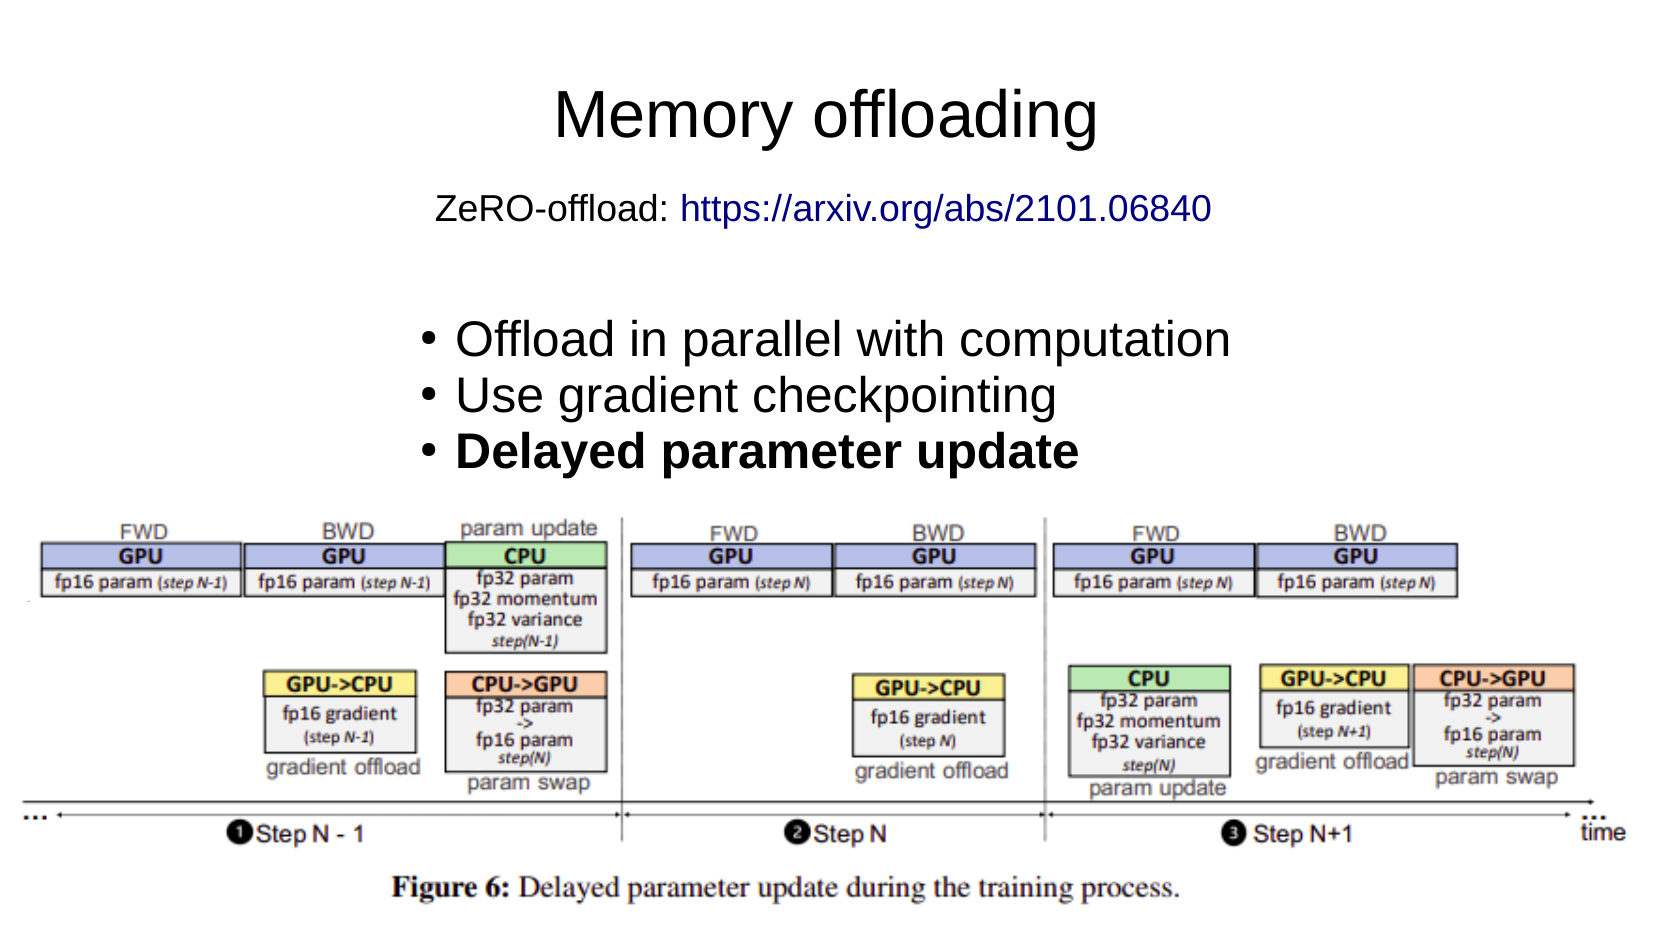

# Memory offloading
ZeRO-offload: https://arxiv.org/abs/2101.06840
Offload in parallel with computation
Use gradient checkpointing
Delayed parameter update